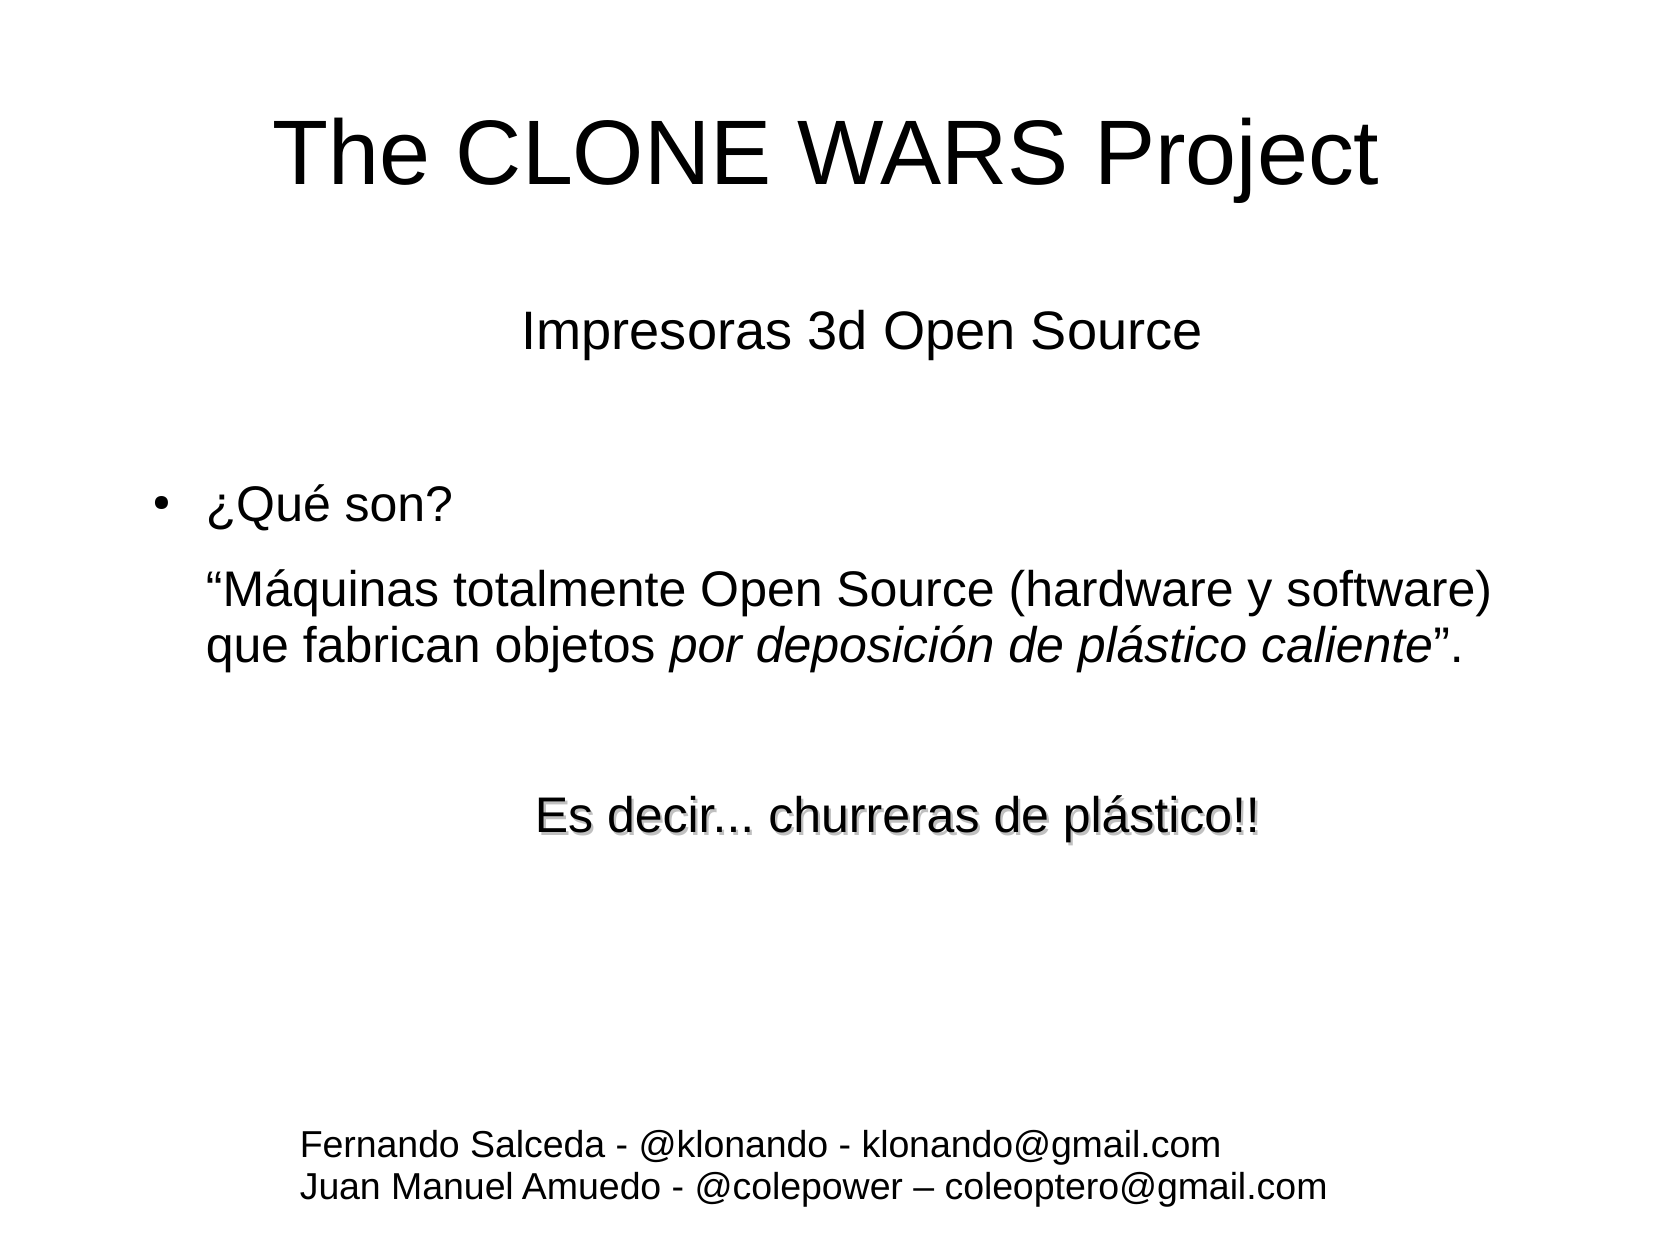

# The CLONE WARS Project
Impresoras 3d Open Source
¿Qué son?
“Máquinas totalmente Open Source (hardware y software) que fabrican objetos por deposición de plástico caliente”.
Es decir... churreras de plástico!!
Fernando Salceda - @klonando - klonando@gmail.com
Juan Manuel Amuedo - @colepower – coleoptero@gmail.com